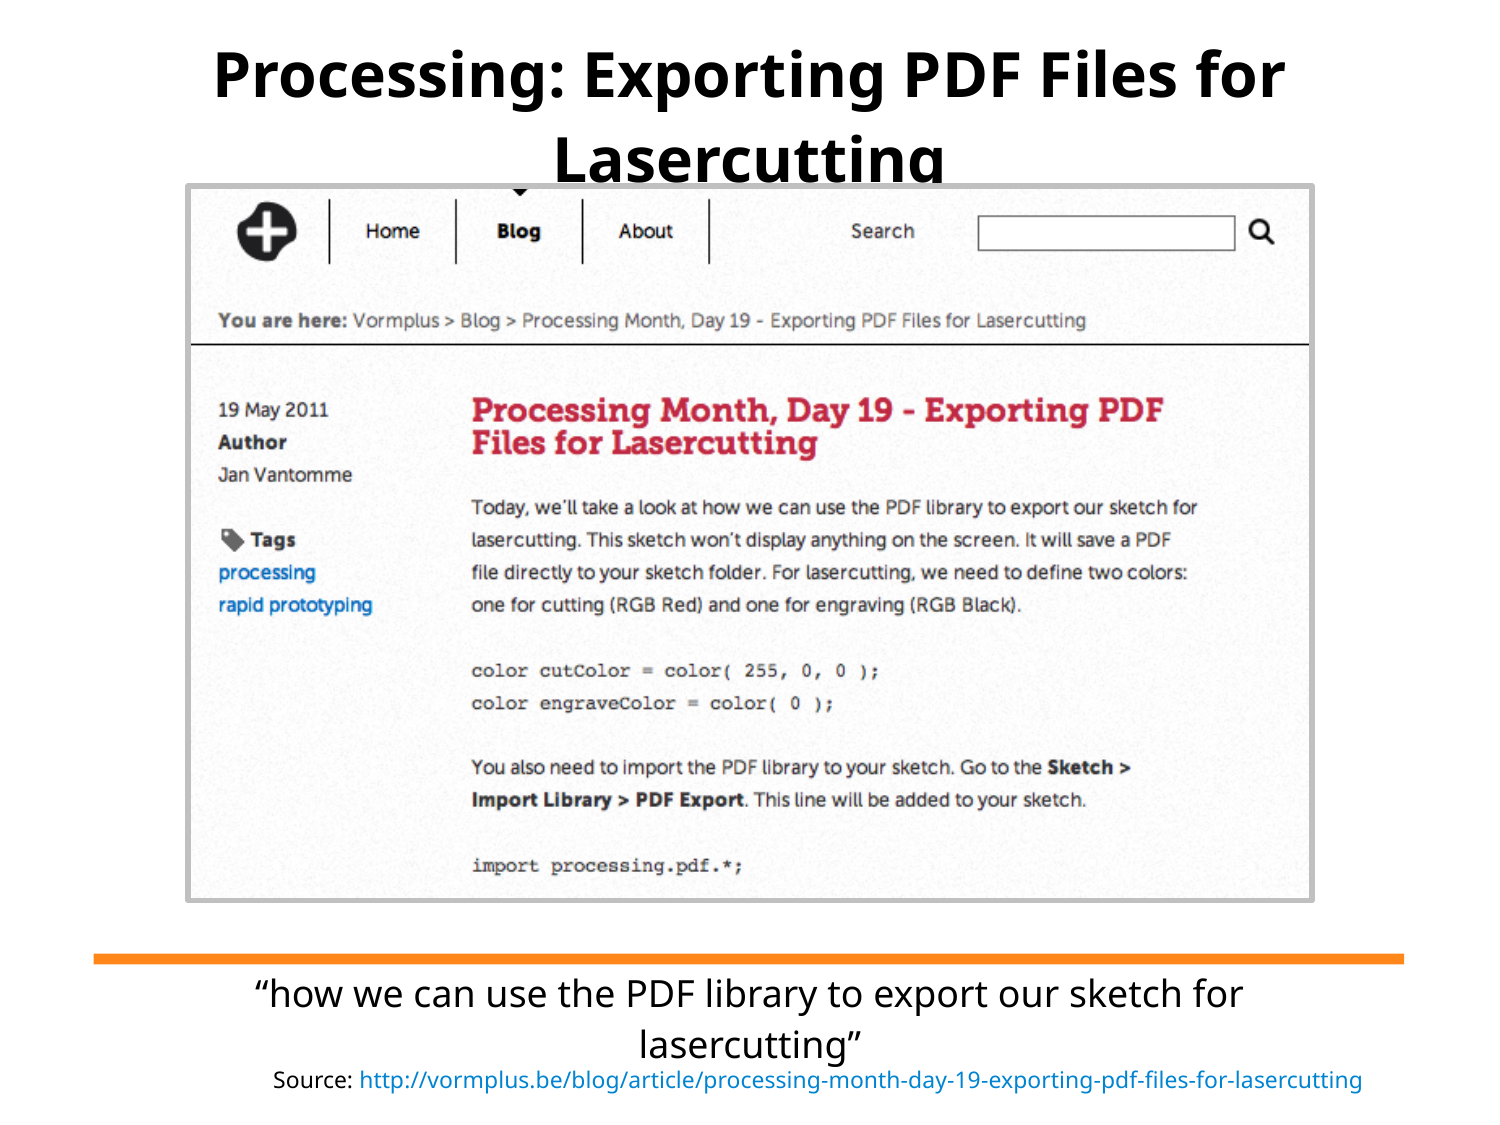

# Processing: Exporting PDF Files for Lasercutting
“how we can use the PDF library to export our sketch for lasercutting”
Source: http://vormplus.be/blog/article/processing-month-day-19-exporting-pdf-files-for-lasercutting